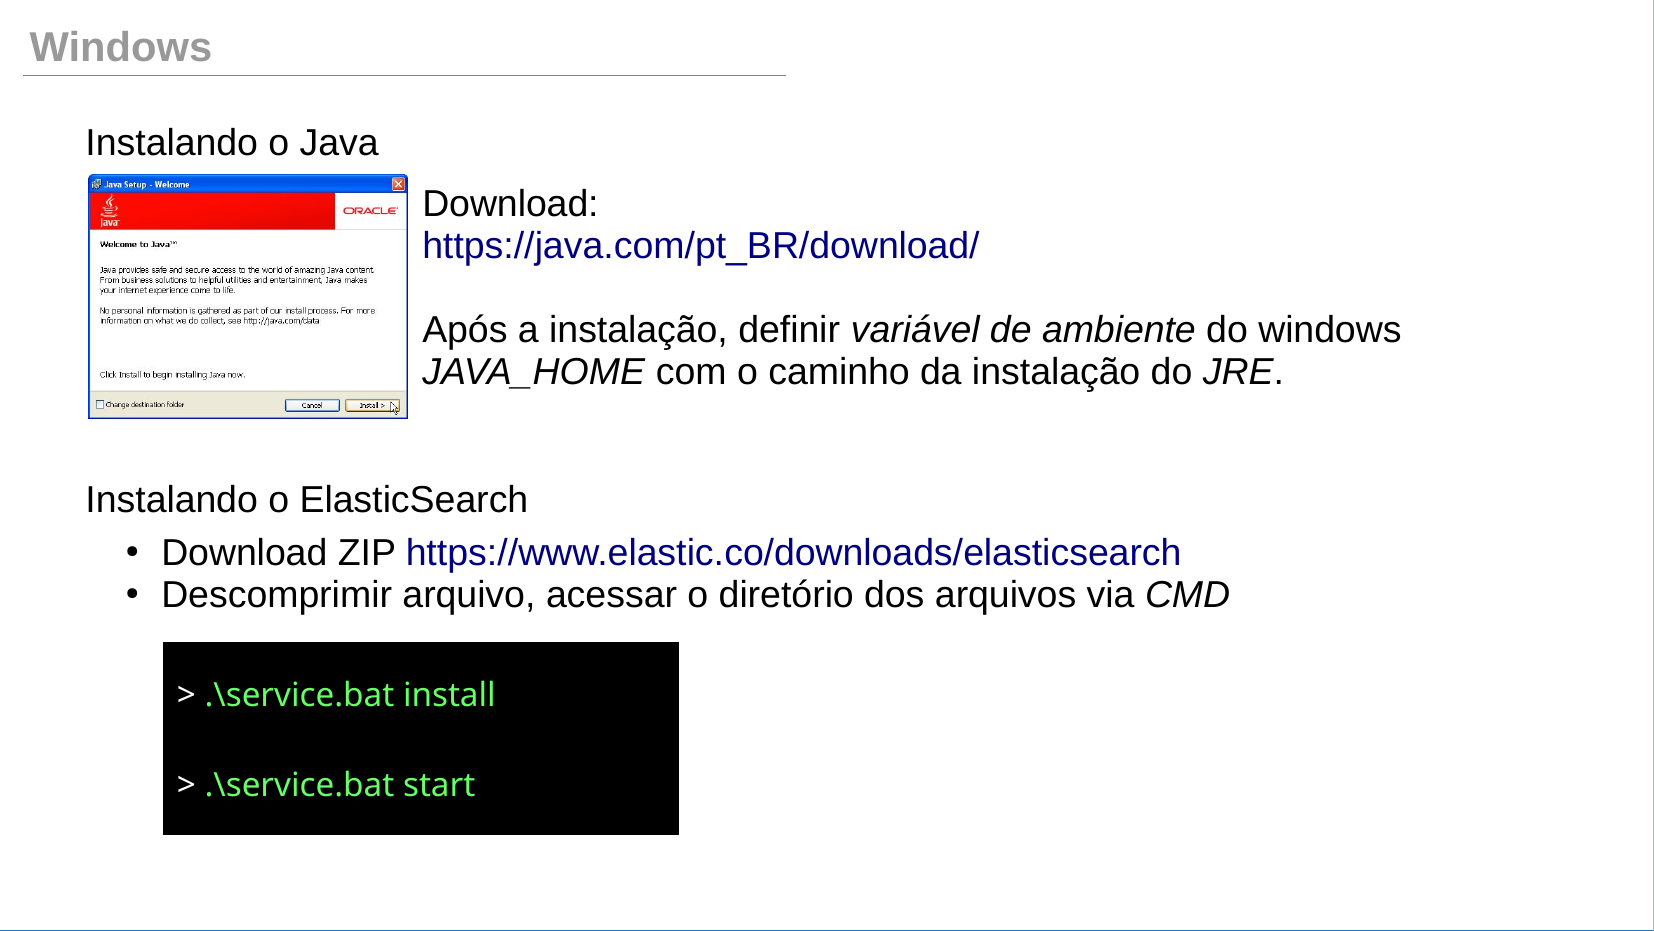

# Windows
Instalando o Java
Download:
https://java.com/pt_BR/download/
Após a instalação, definir variável de ambiente do windows JAVA_HOME com o caminho da instalação do JRE.
Instalando o ElasticSearch
Download ZIP https://www.elastic.co/downloads/elasticsearch
Descomprimir arquivo, acessar o diretório dos arquivos via CMD
> .\service.bat install
> .\service.bat start